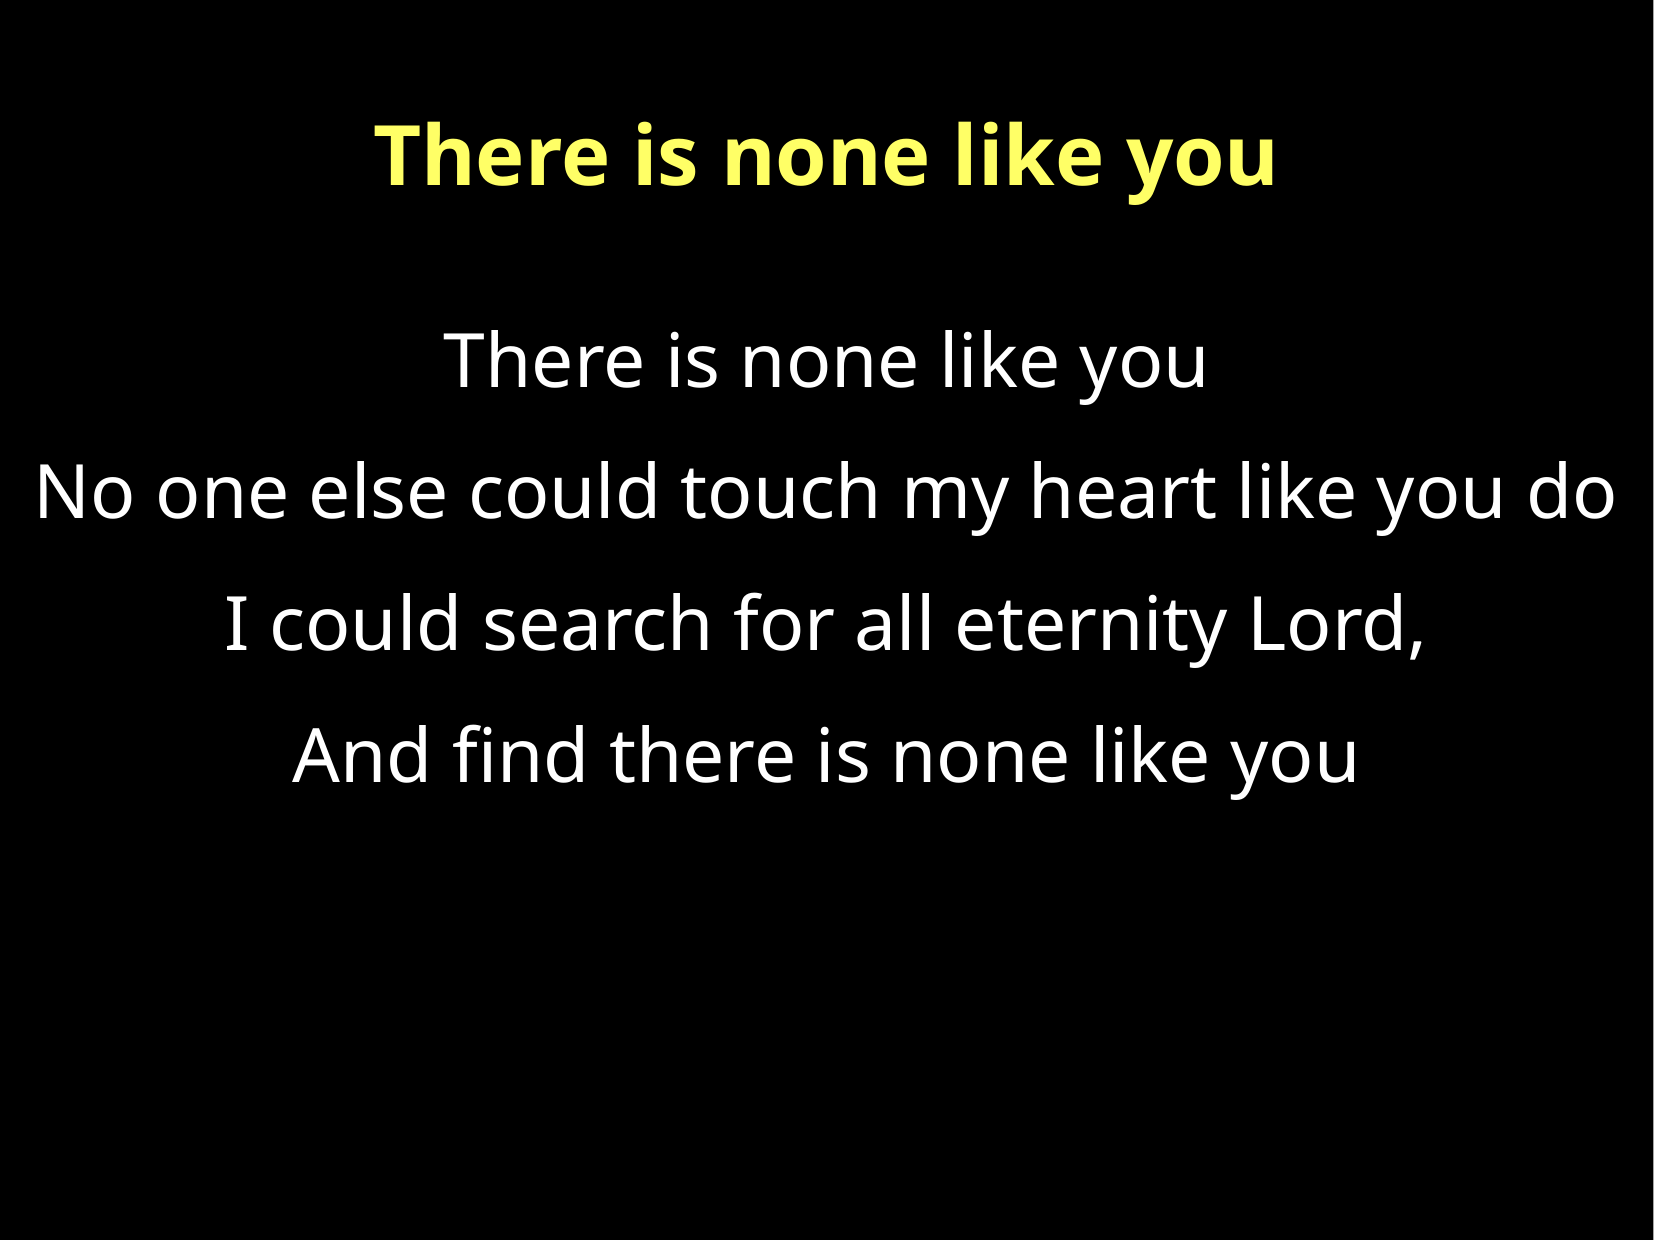

# There is none like you
There is none like you
No one else could touch my heart like you do
I could search for all eternity Lord,
And find there is none like you